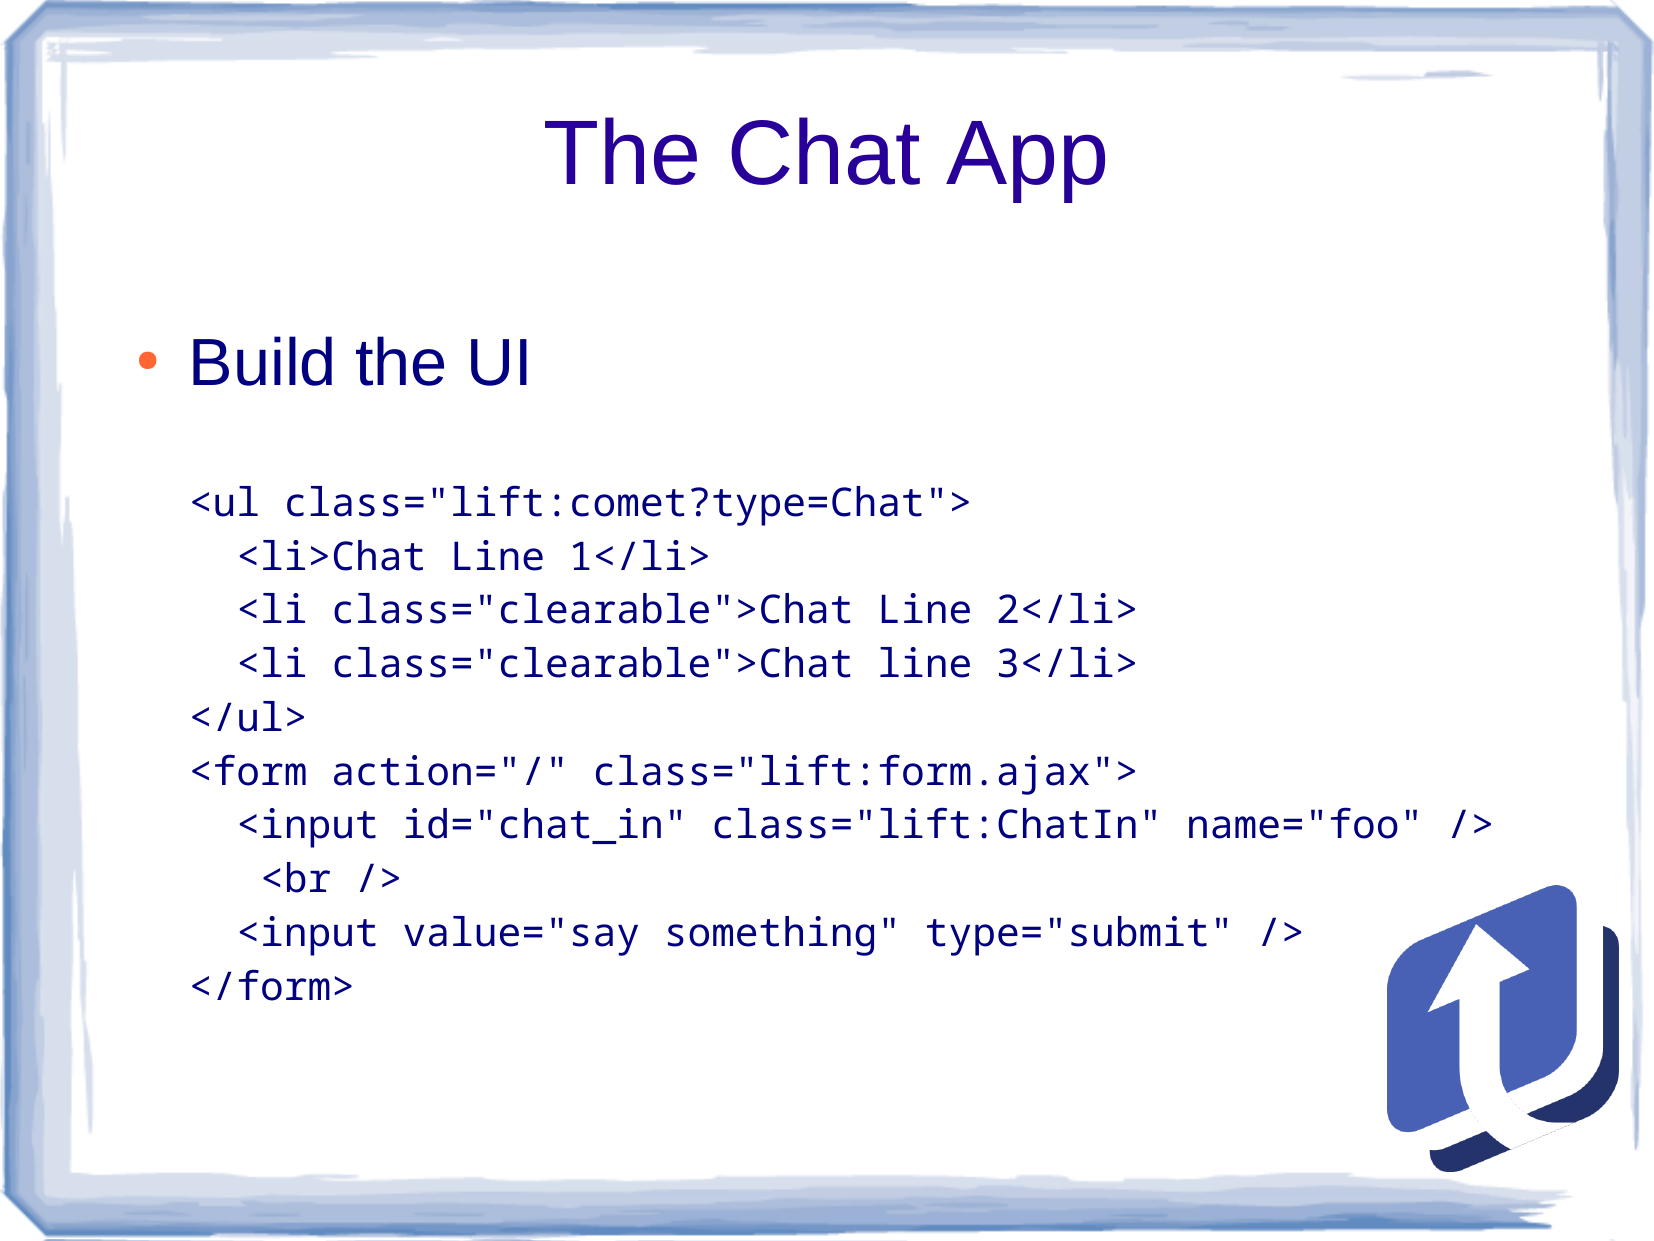

# The Chat App
Build the UI
<ul class="lift:comet?type=Chat">
 <li>Chat Line 1</li>
 <li class="clearable">Chat Line 2</li>
 <li class="clearable">Chat line 3</li>
</ul>
<form action="/" class="lift:form.ajax">
 <input id="chat_in" class="lift:ChatIn" name="foo" />
 <br />
 <input value="say something" type="submit" />
</form>